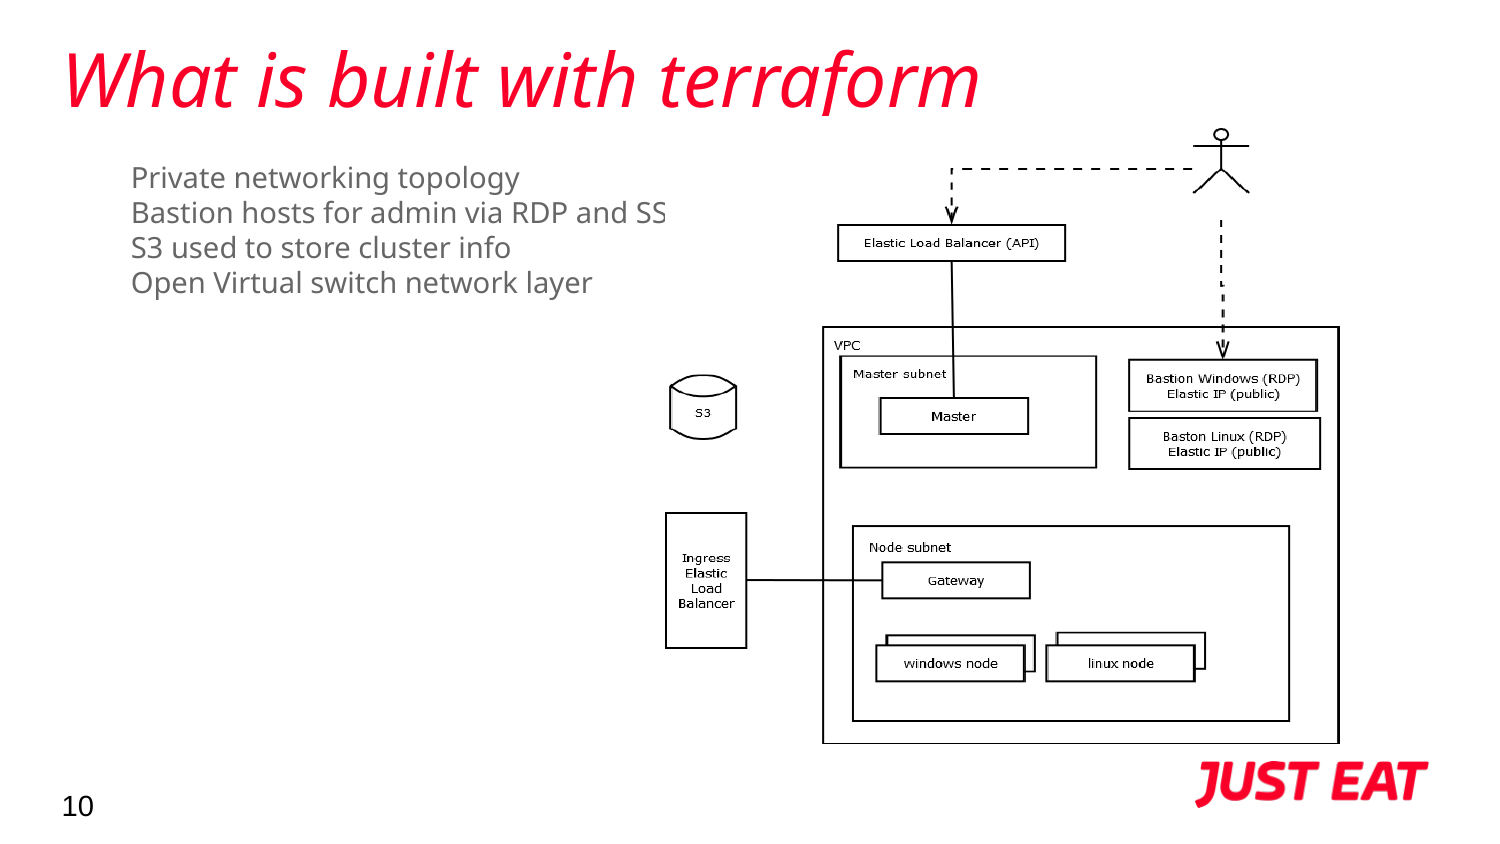

What is built with terraform
# Private networking topology
Bastion hosts for admin via RDP and SSH
S3 used to store cluster info
Open Virtual switch network layer